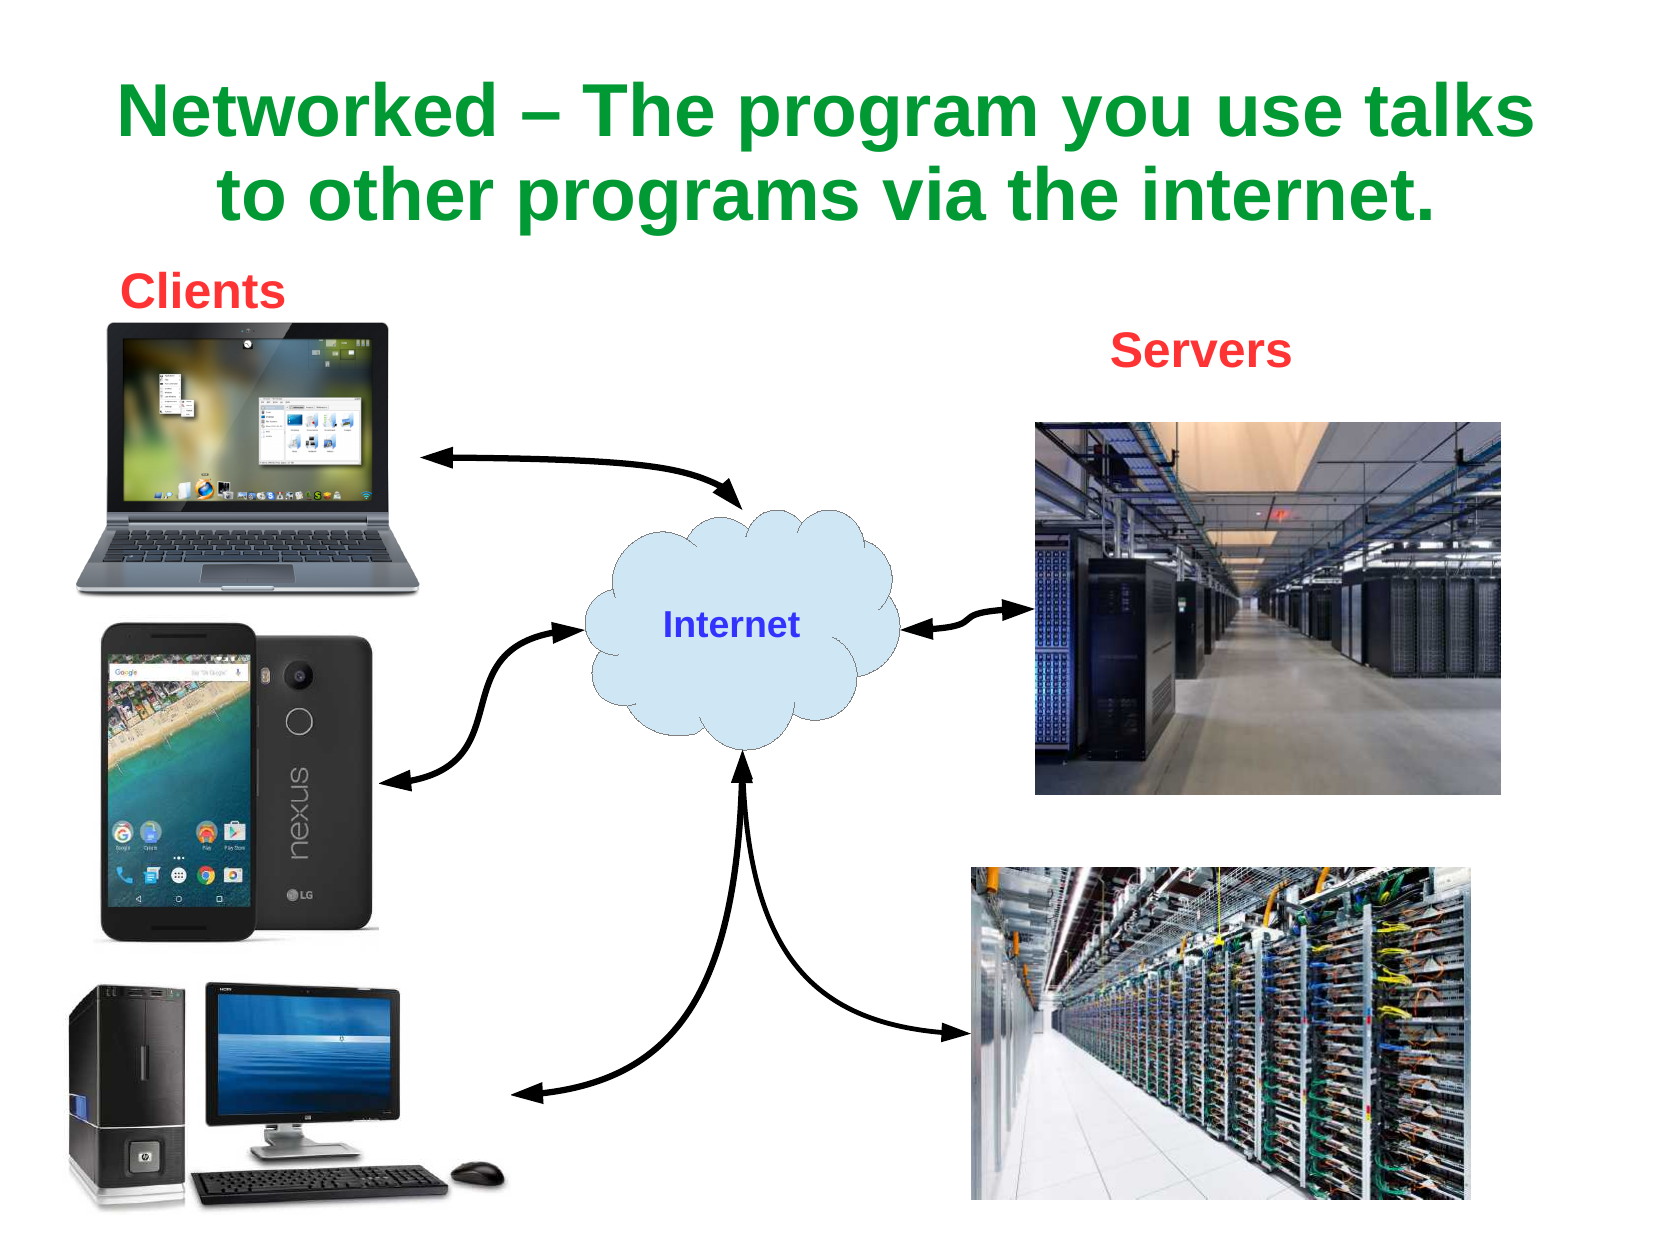

# Networked – The program you use talks to other programs via the internet.
Clients
Servers
Internet